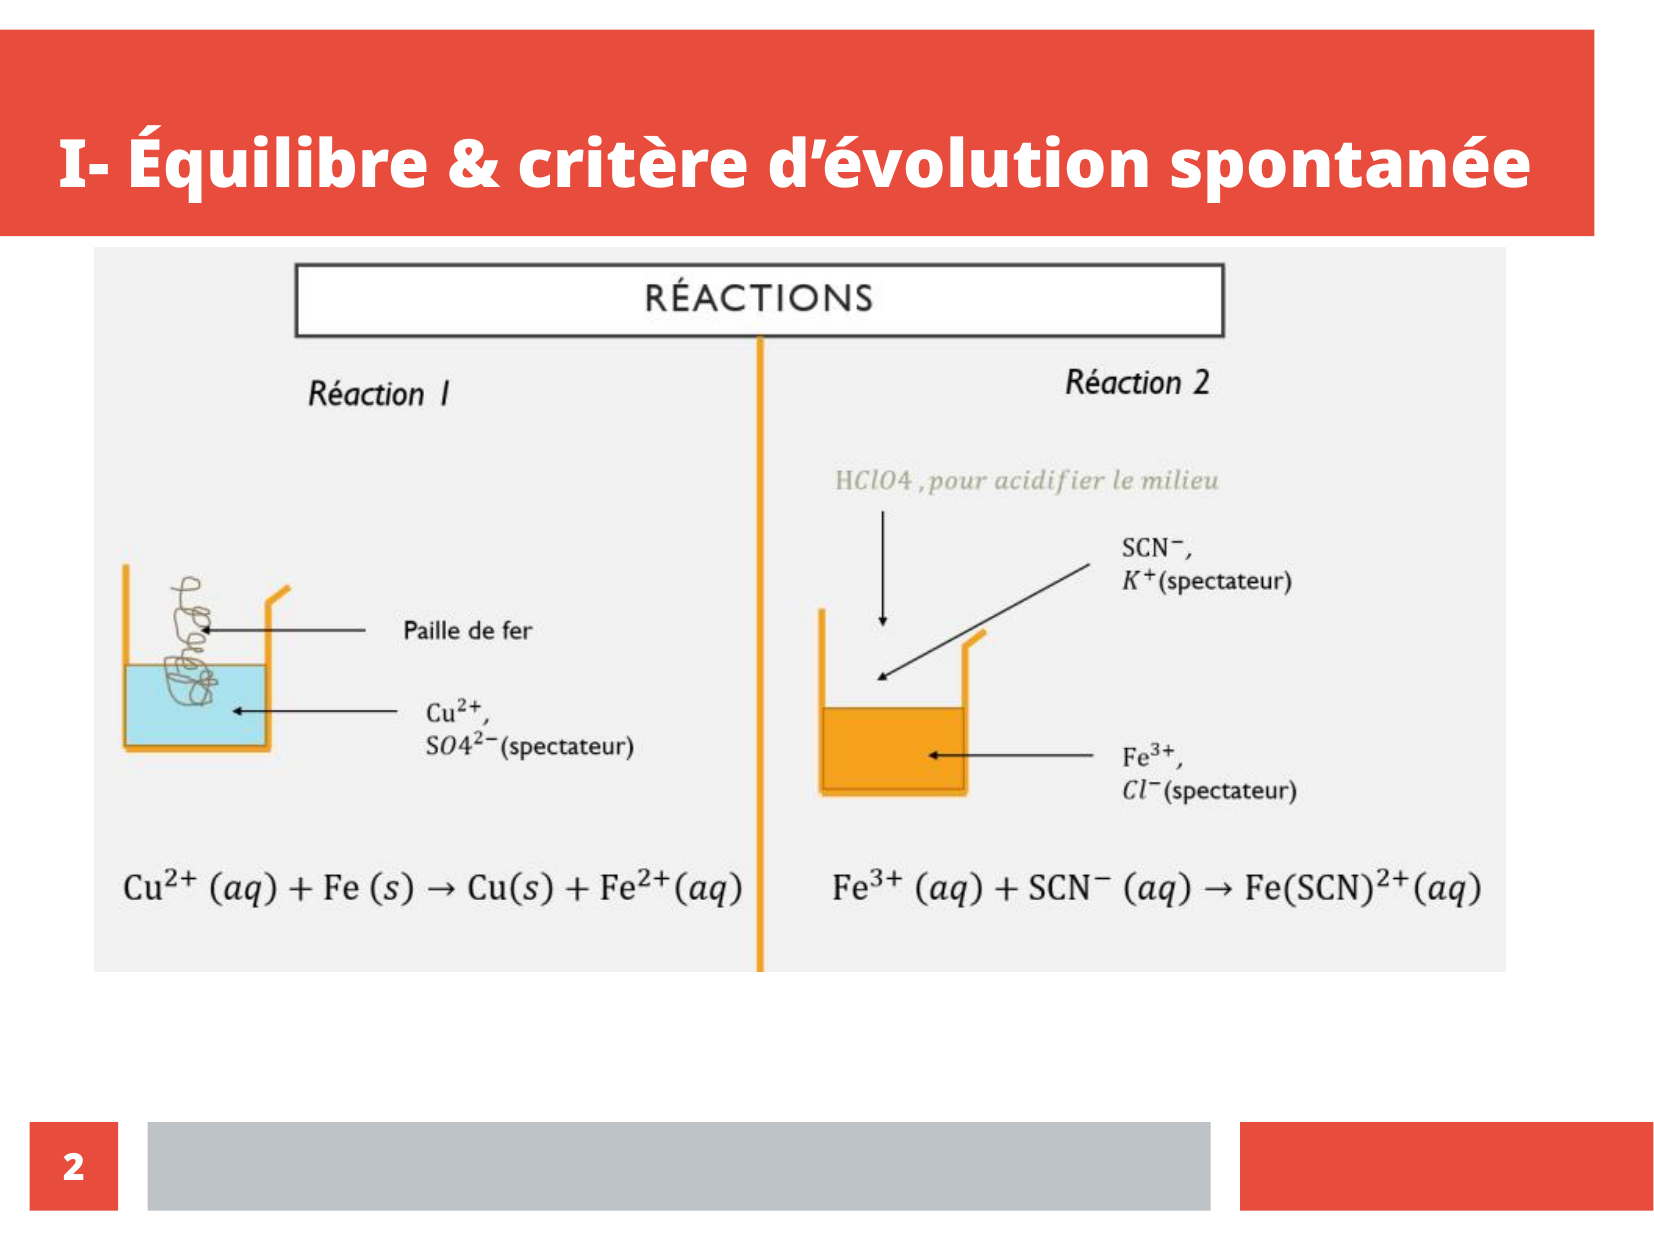

# I- Équilibre & critère d’évolution spontanée
2